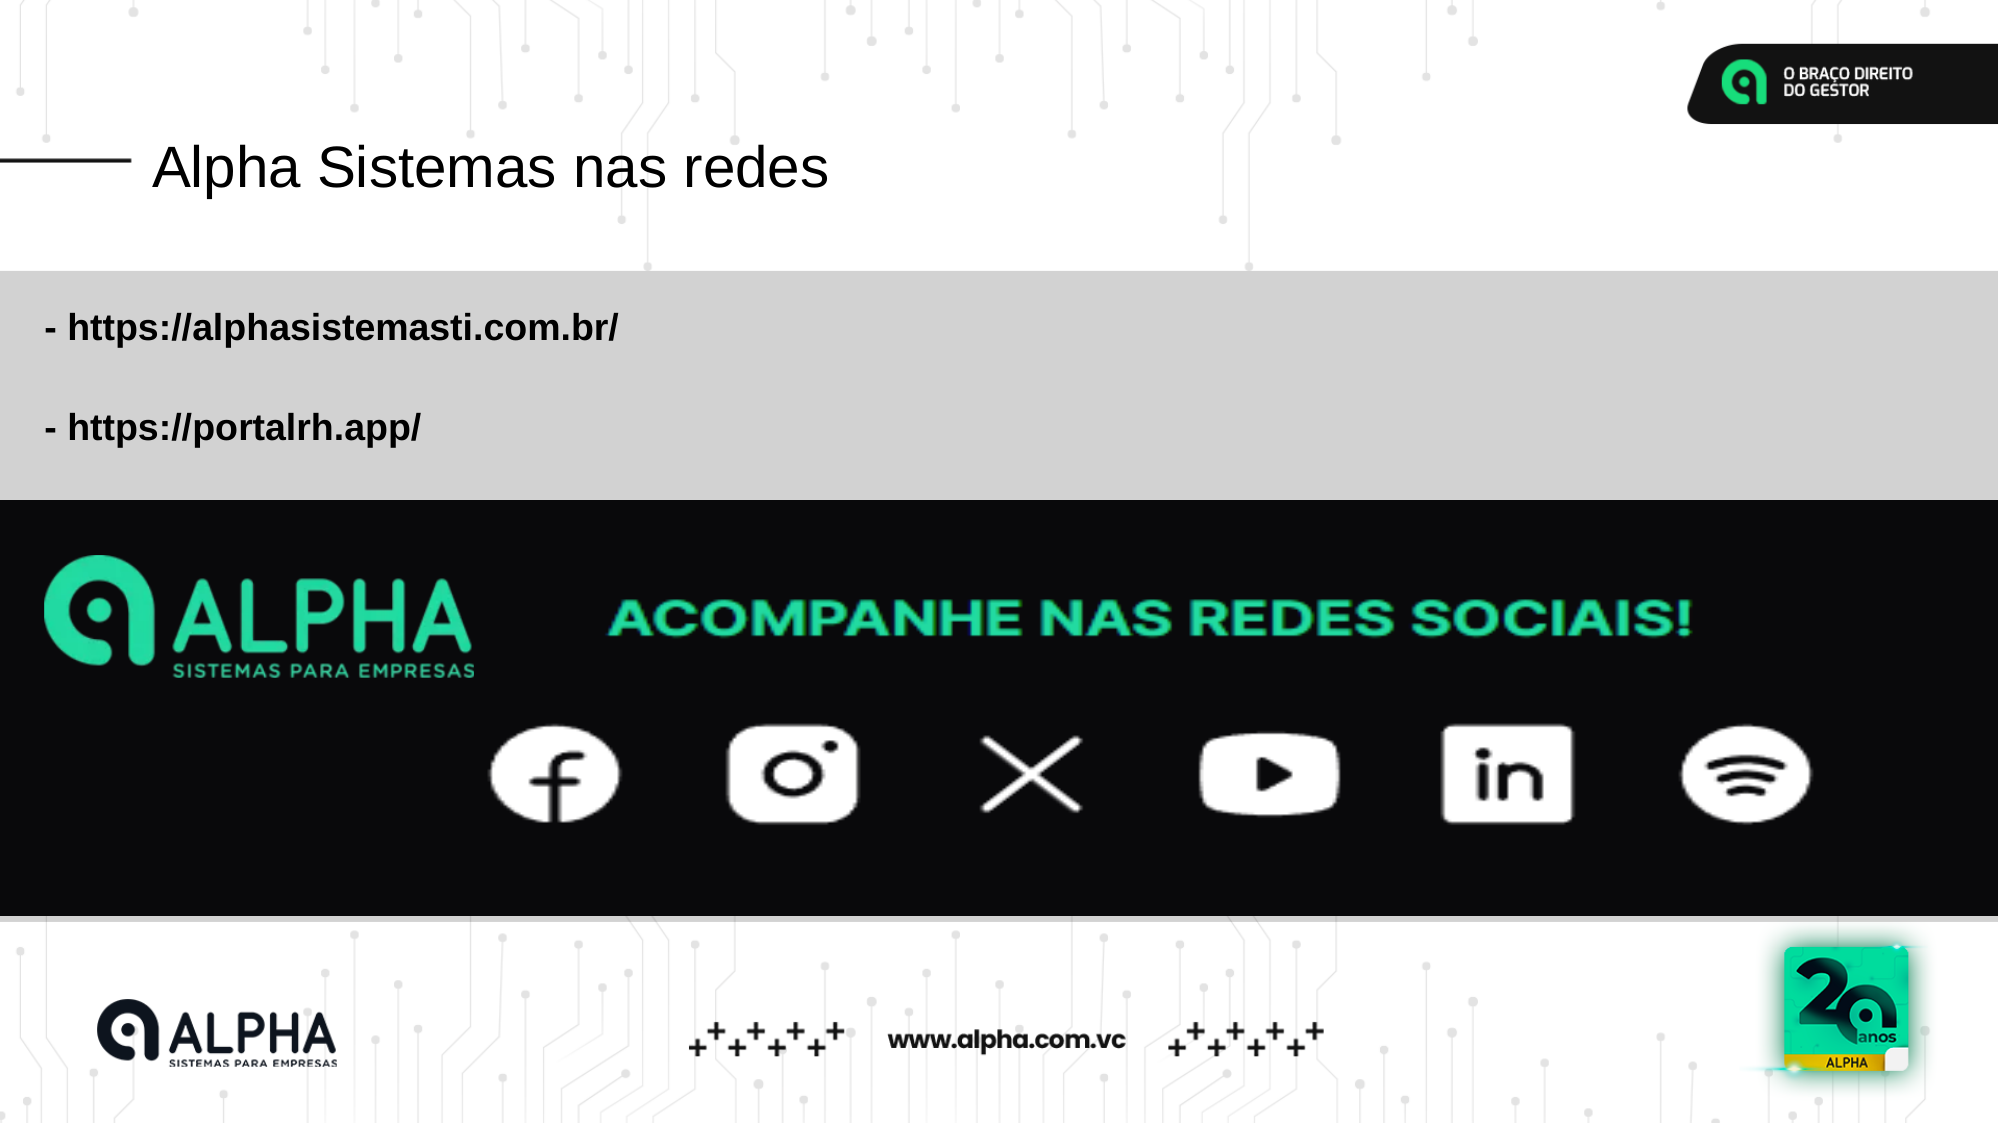

Alpha Sistemas nas redes
- https://alphasistemasti.com.br/
- https://portalrh.app/